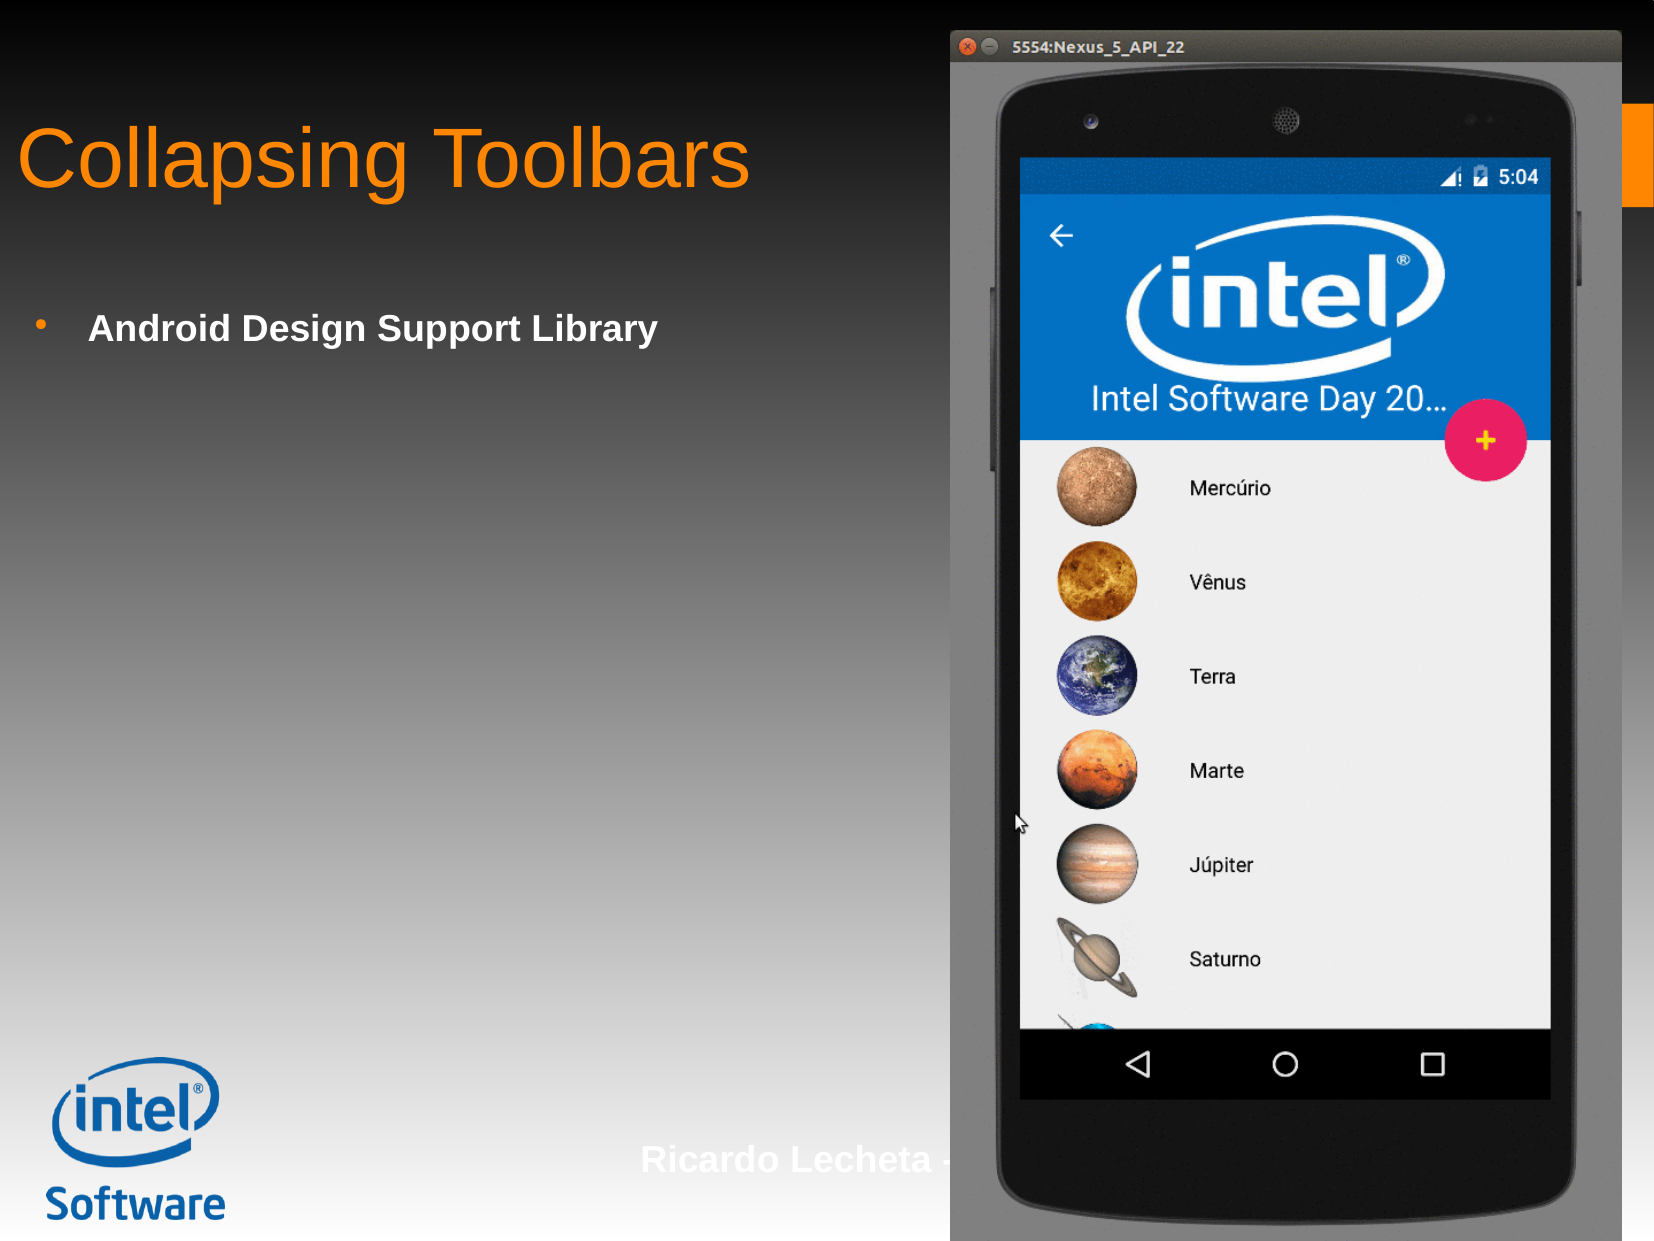

# Collapsing Toolbars
Android Design Support Library
Ricardo Lecheta - http://intelsoftwareday2015.com.br